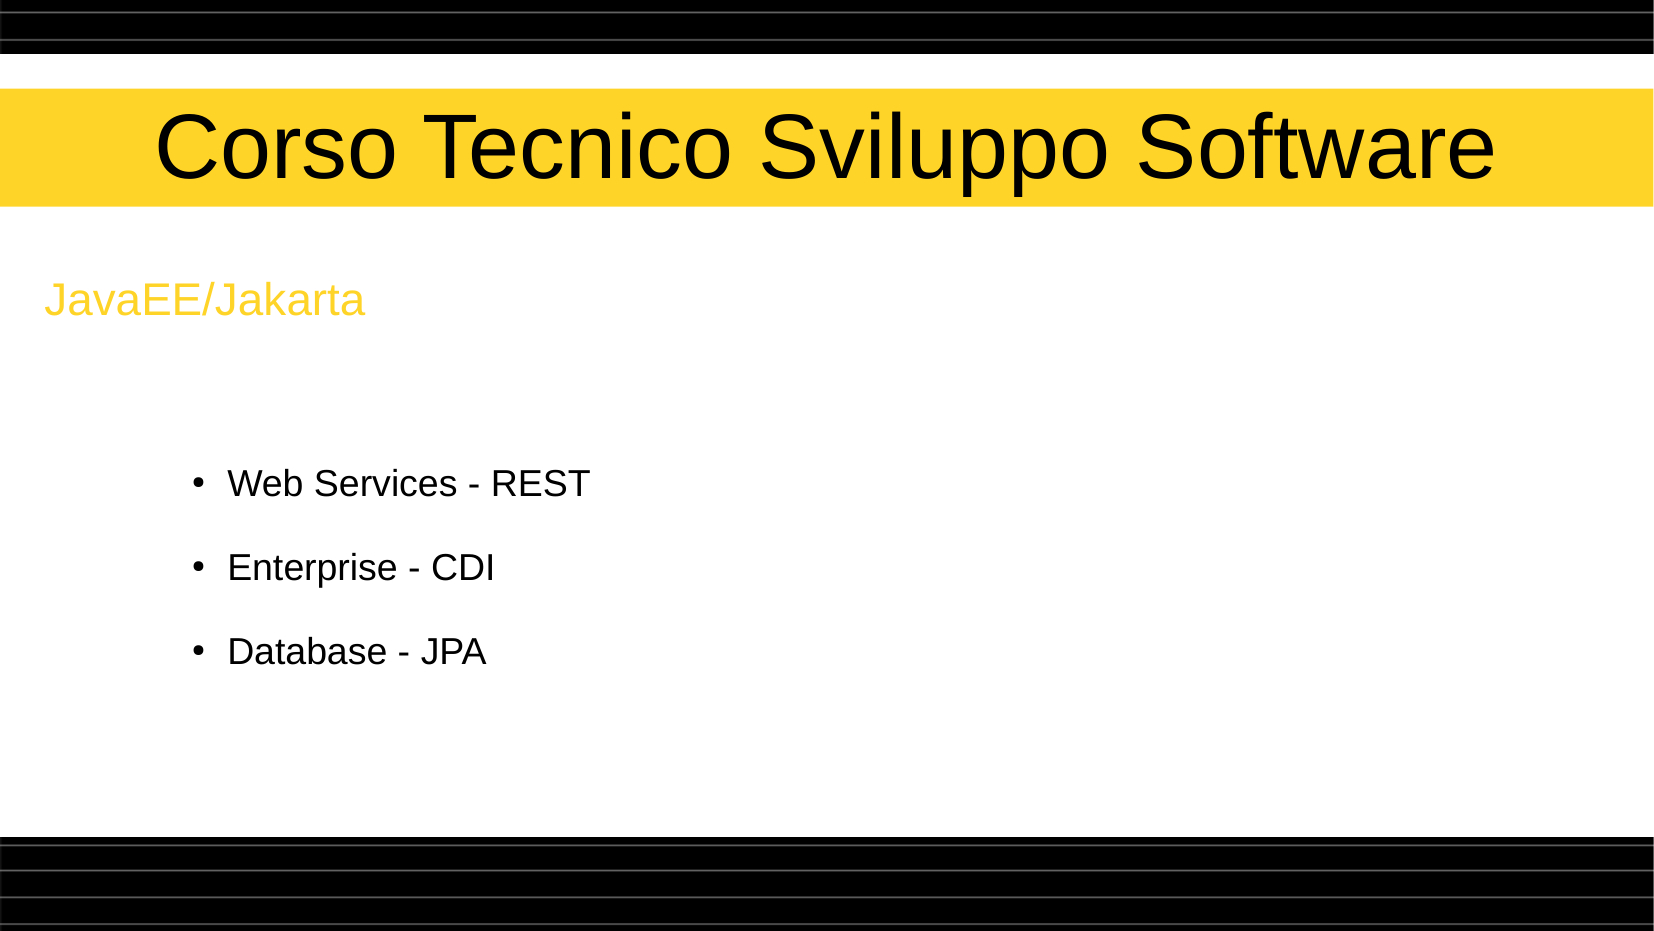

Corso Tecnico Sviluppo Software
JavaEE/Jakarta
Web Services - REST
Enterprise - CDI
Database - JPA